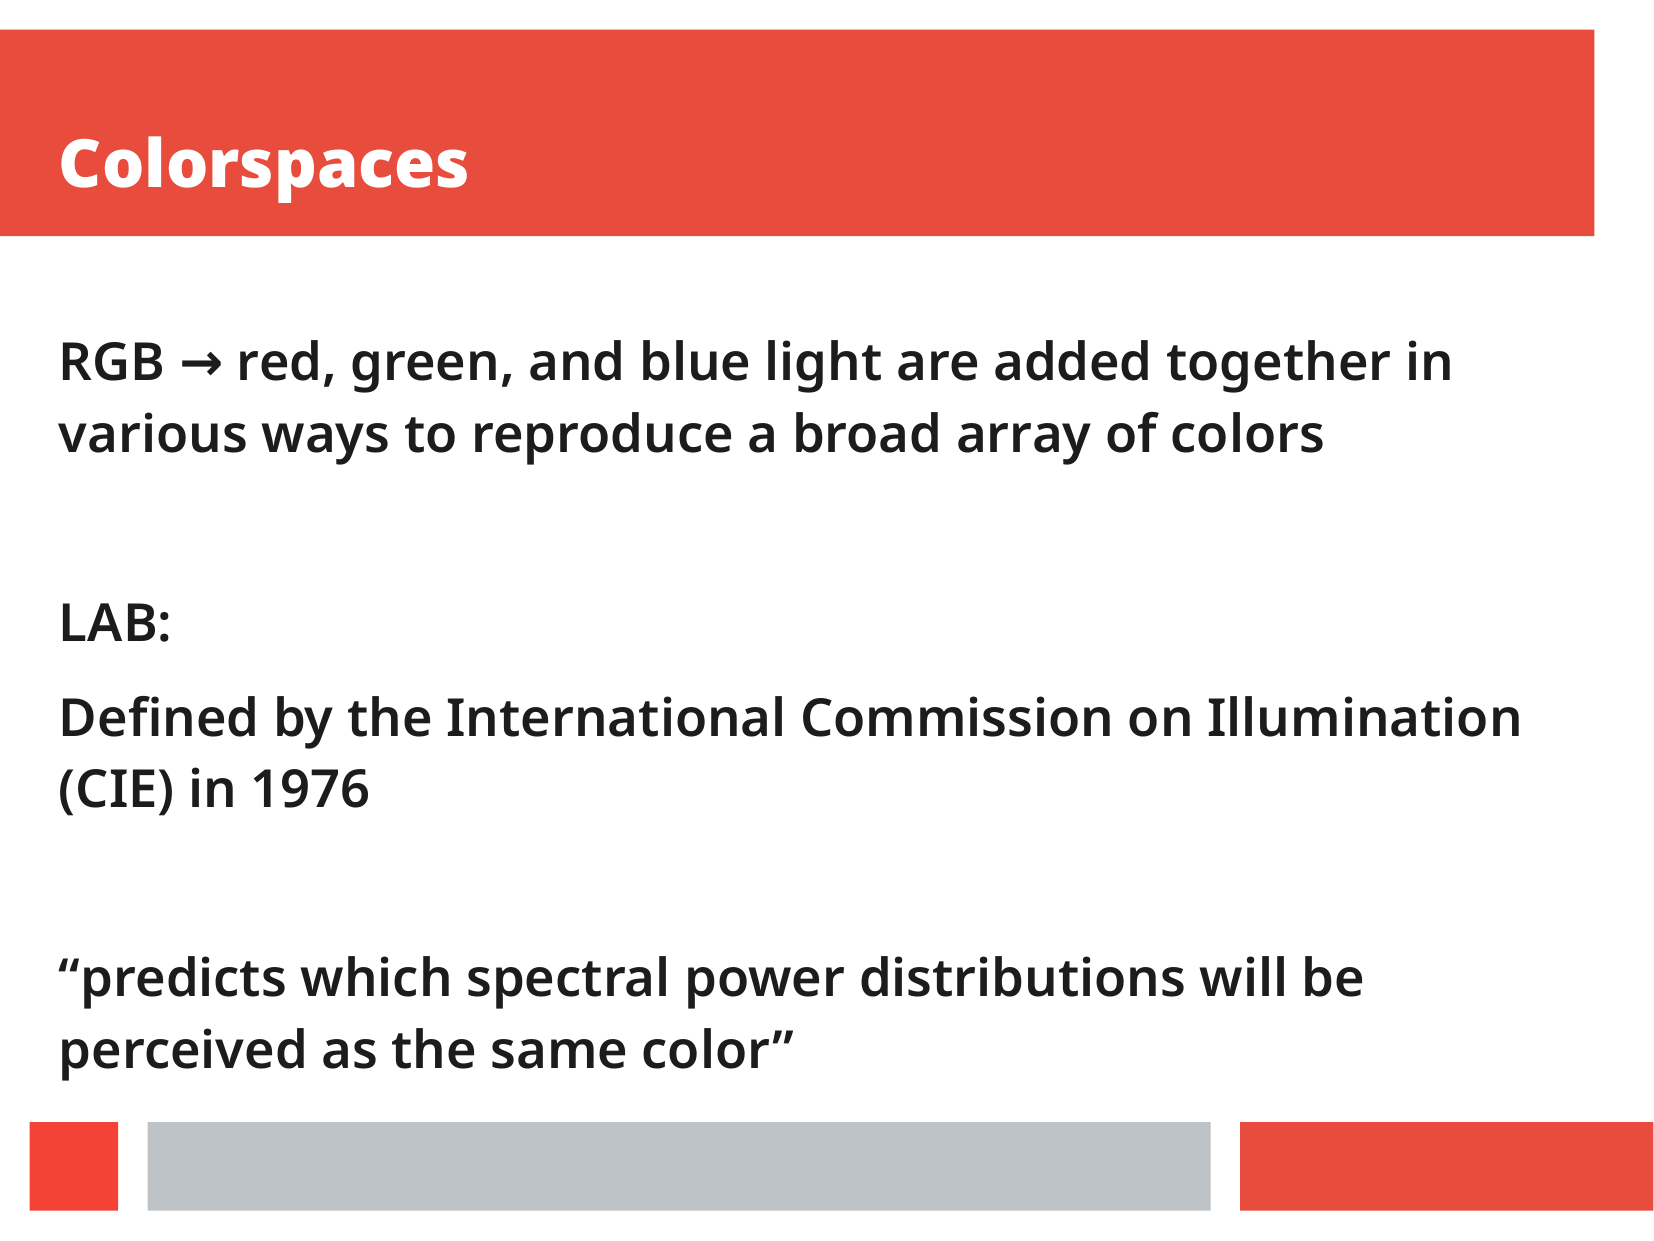

# Colorspaces
RGB → red, green, and blue light are added together in various ways to reproduce a broad array of colors
LAB:
Defined by the International Commission on Illumination (CIE) in 1976
“predicts which spectral power distributions will be perceived as the same color”